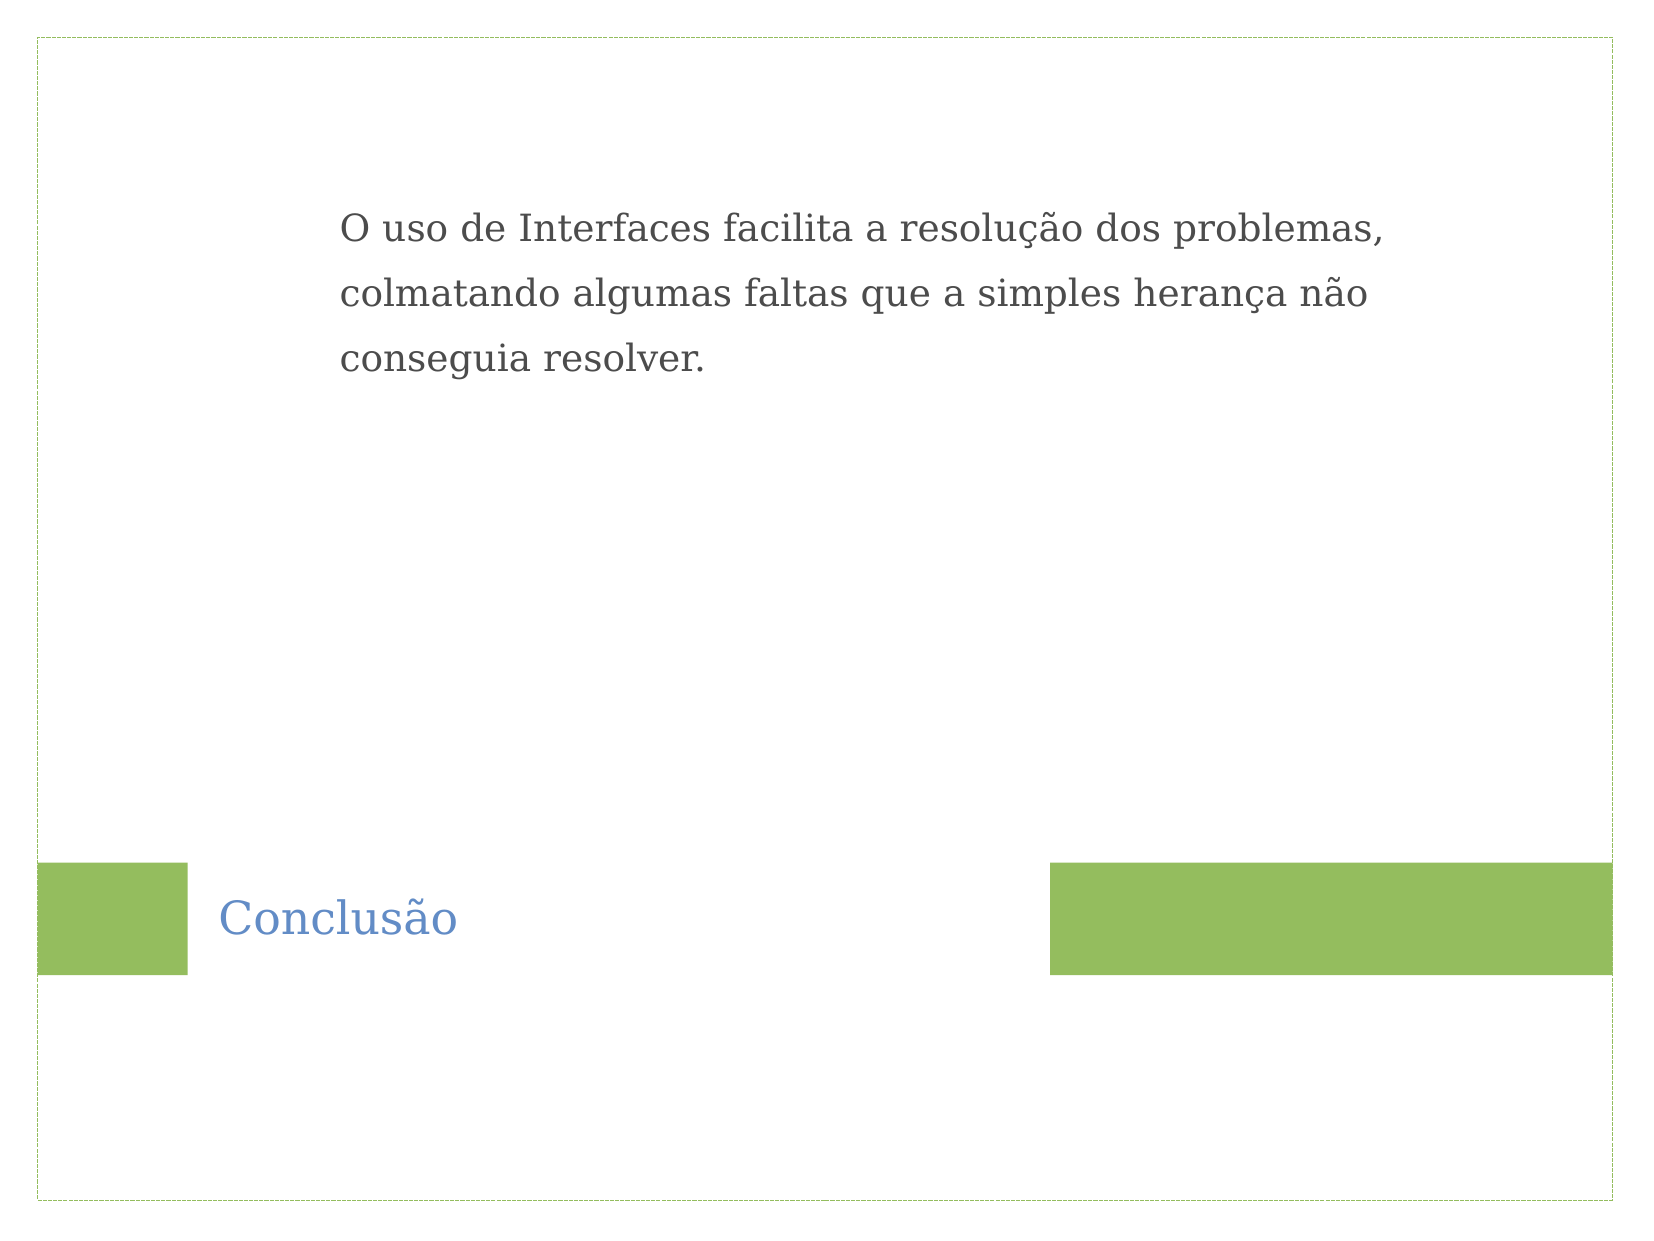

O uso de Interfaces facilita a resolução dos problemas, colmatando algumas faltas que a simples herança não conseguia resolver.
Conclusão